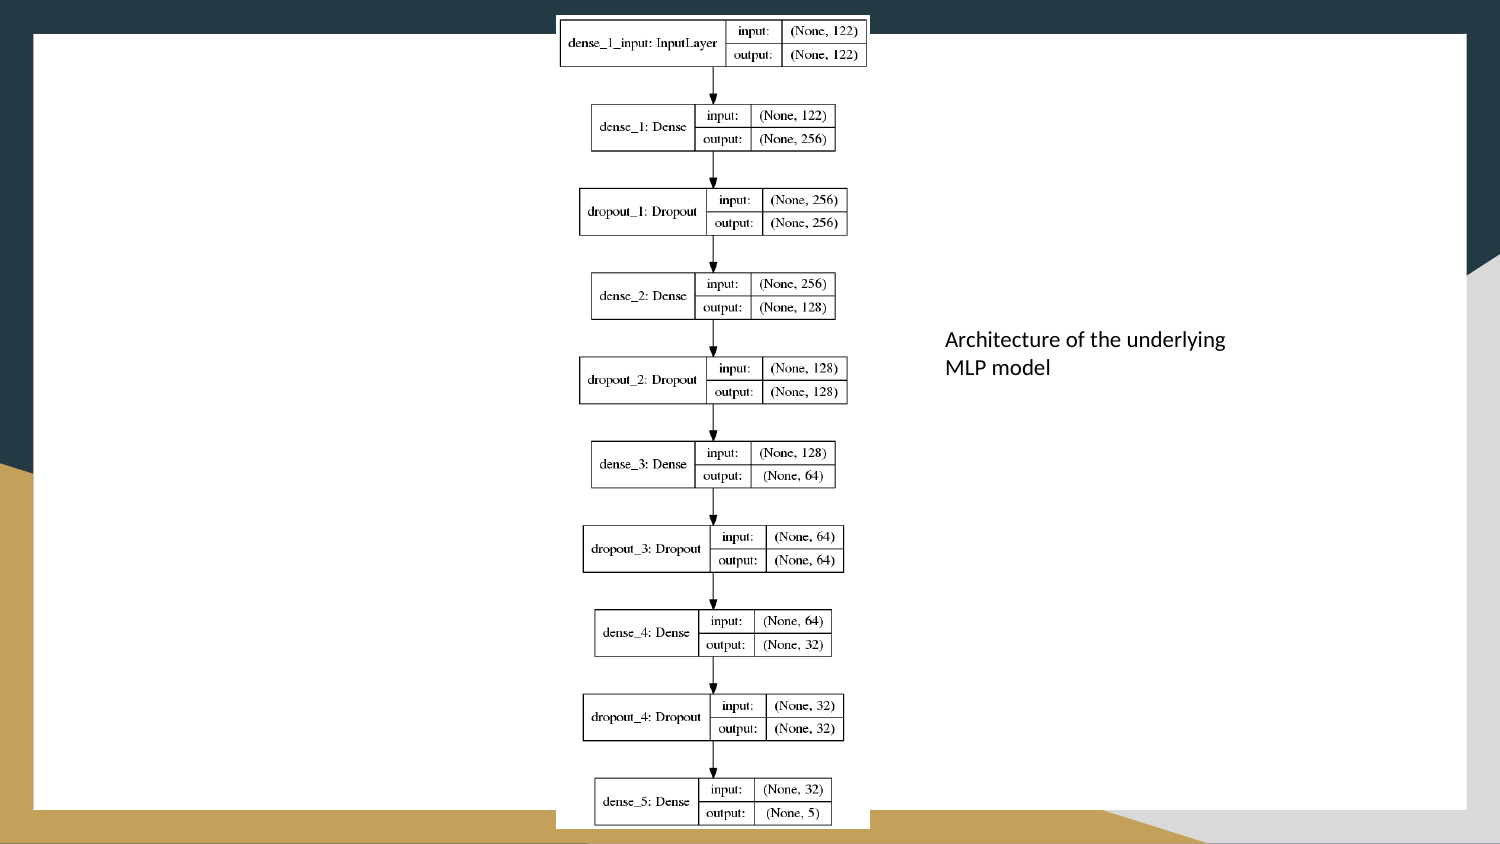

#
Architecture of the underlying MLP model